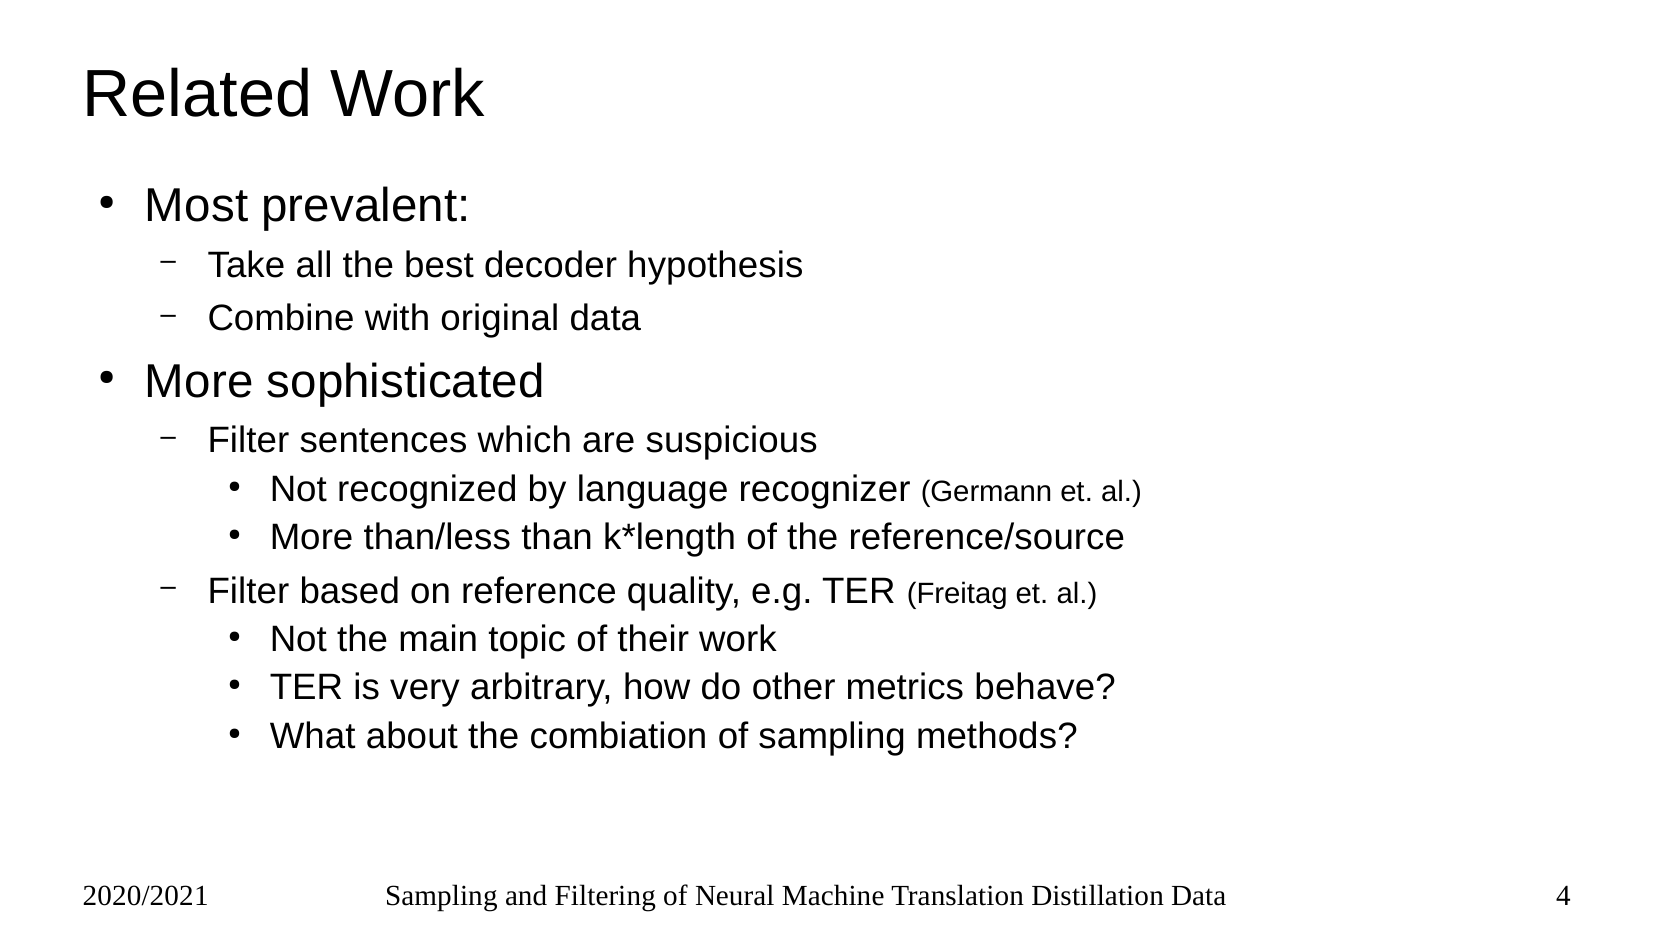

# Related Work
Most prevalent:
Take all the best decoder hypothesis
Combine with original data
More sophisticated
Filter sentences which are suspicious
Not recognized by language recognizer (Germann et. al.)
More than/less than k*length of the reference/source
Filter based on reference quality, e.g. TER (Freitag et. al.)
Not the main topic of their work
TER is very arbitrary, how do other metrics behave?
What about the combiation of sampling methods?
2020/2021
Sampling and Filtering of Neural Machine Translation Distillation Data
4